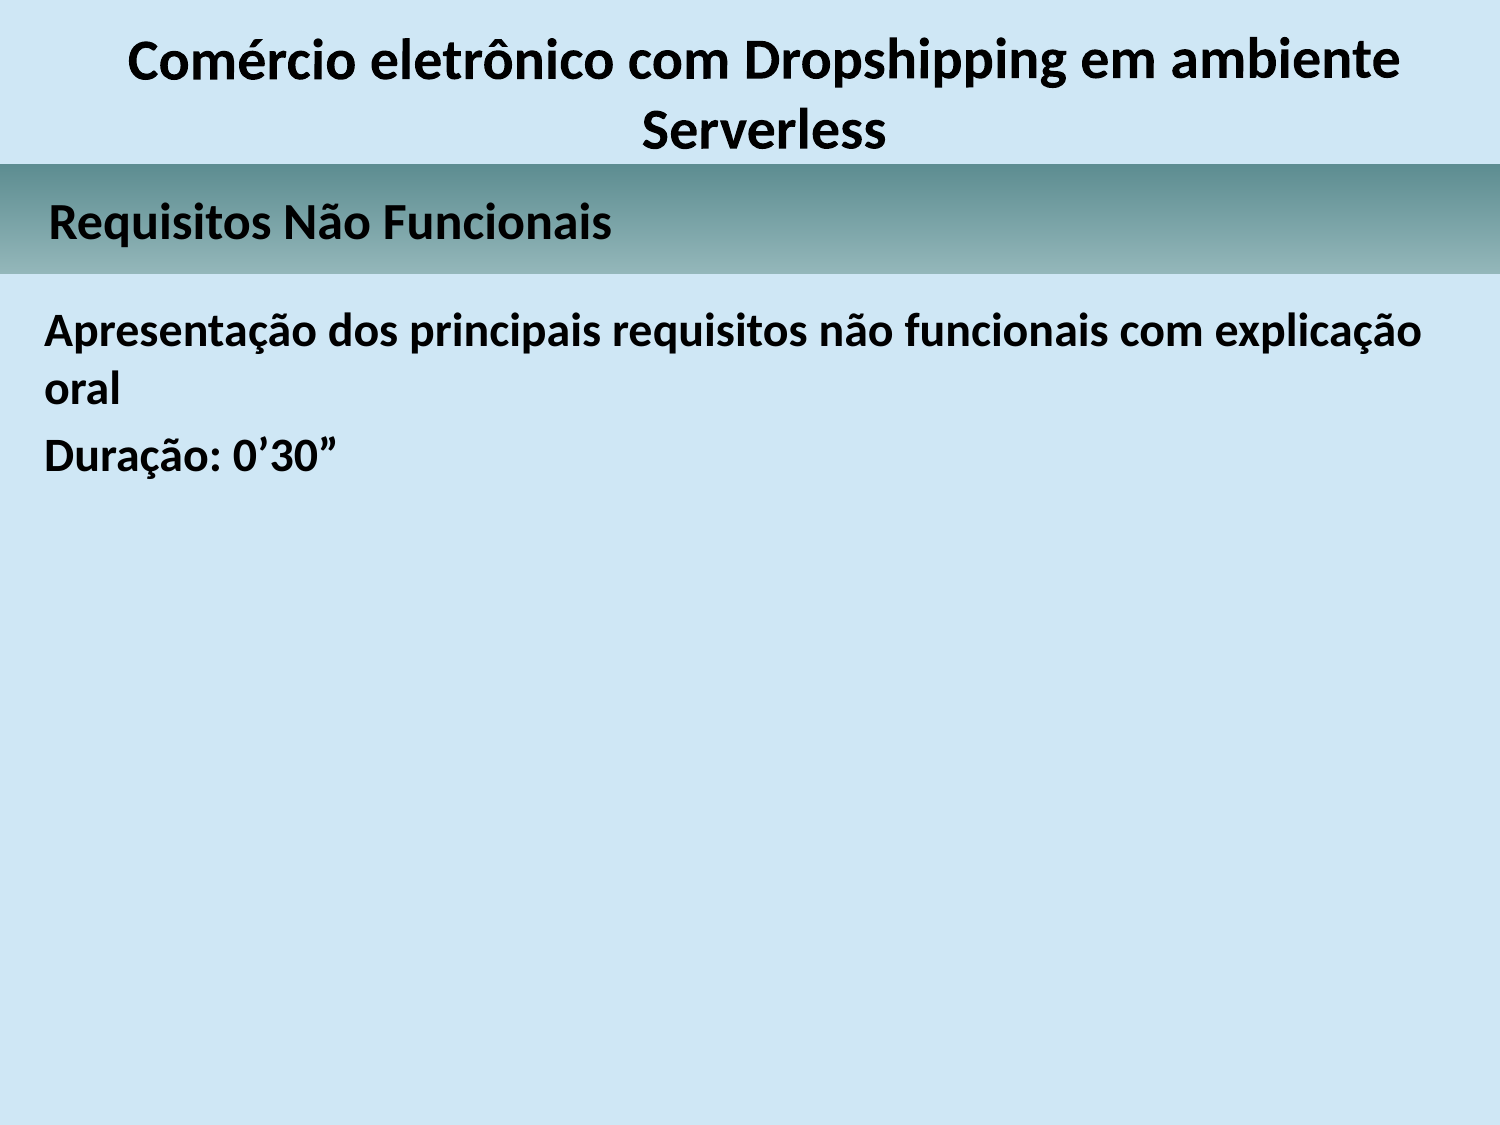

Comércio eletrônico com Dropshipping em ambiente Serverless
Requisitos Não Funcionais
Apresentação dos principais requisitos não funcionais com explicação oral
Duração: 0’30”